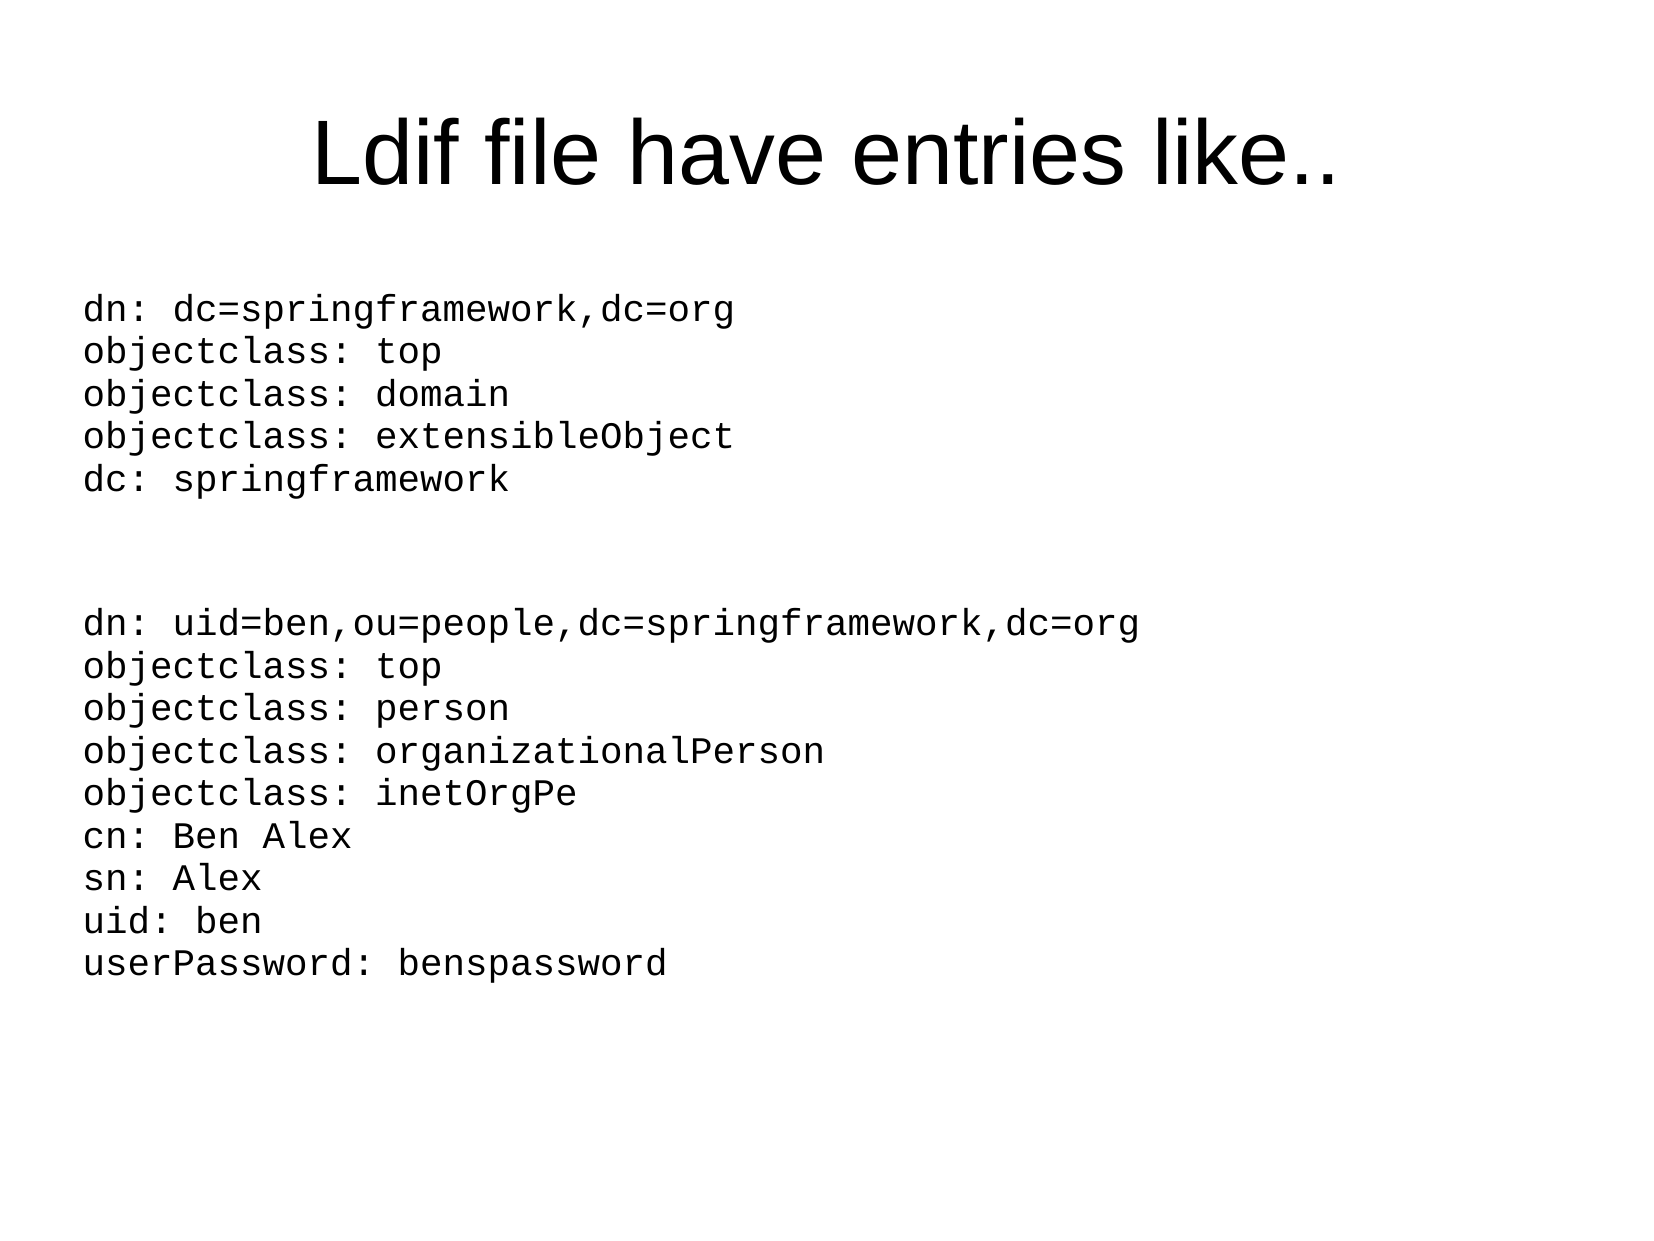

# Ldif file have entries like..
dn: dc=springframework,dc=org
objectclass: top
objectclass: domain
objectclass: extensibleObject
dc: springframework
dn: uid=ben,ou=people,dc=springframework,dc=org
objectclass: top
objectclass: person
objectclass: organizationalPerson
objectclass: inetOrgPe
cn: Ben Alex
sn: Alex
uid: ben
userPassword: benspassword